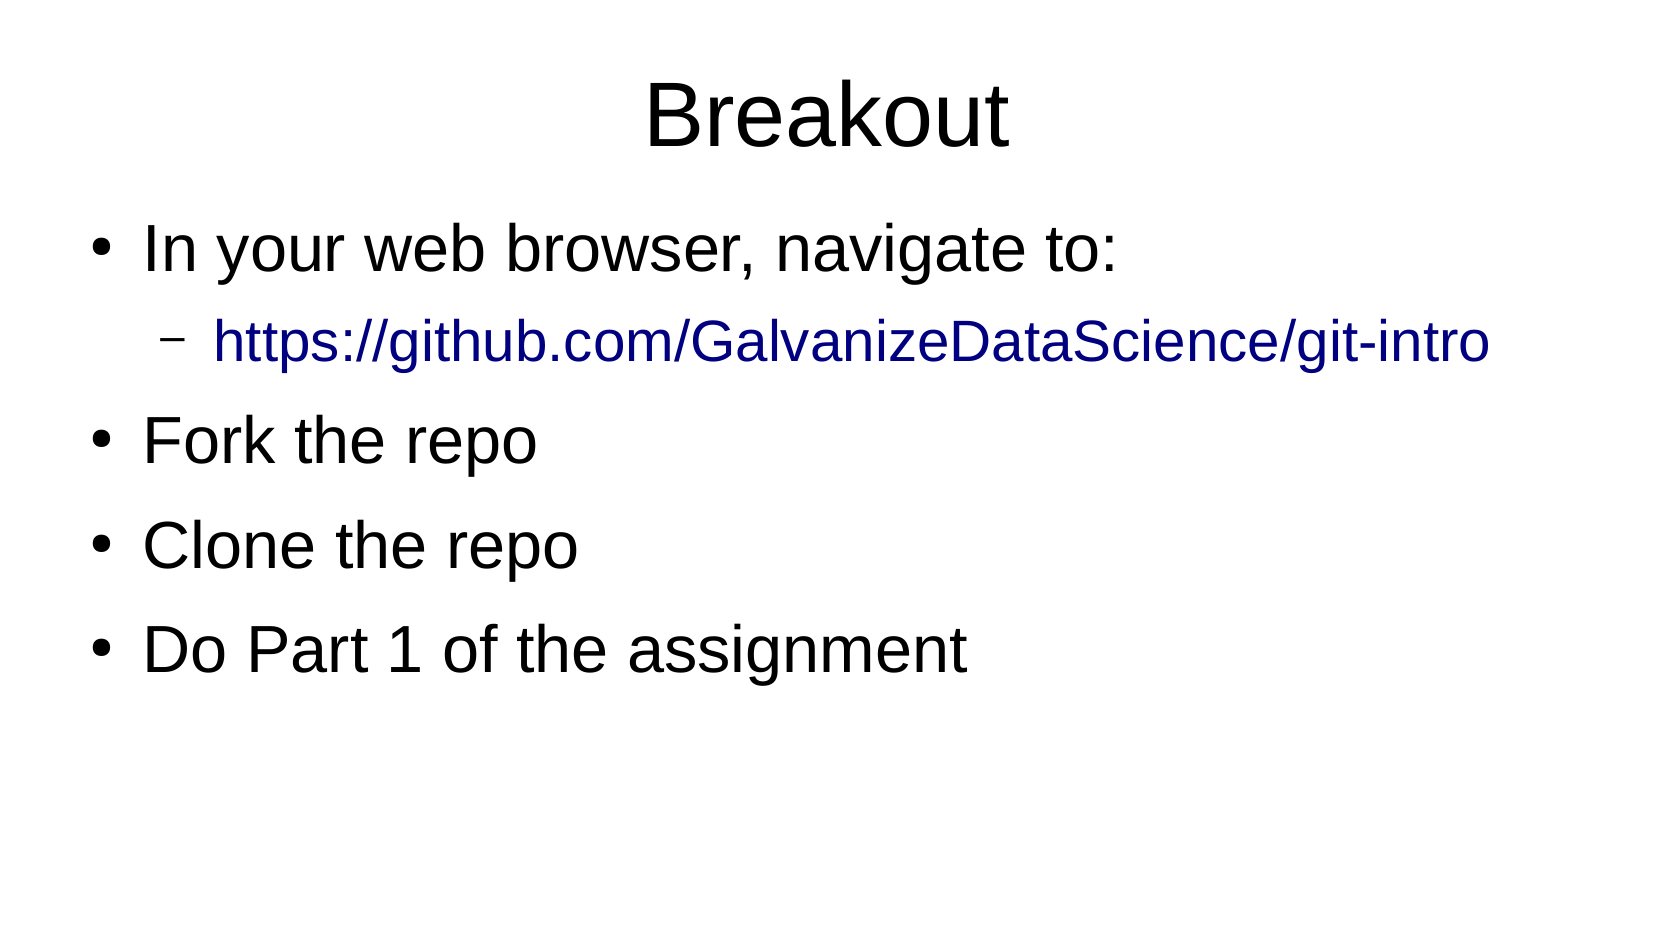

# Breakout
In your web browser, navigate to:
https://github.com/GalvanizeDataScience/git-intro
Fork the repo
Clone the repo
Do Part 1 of the assignment